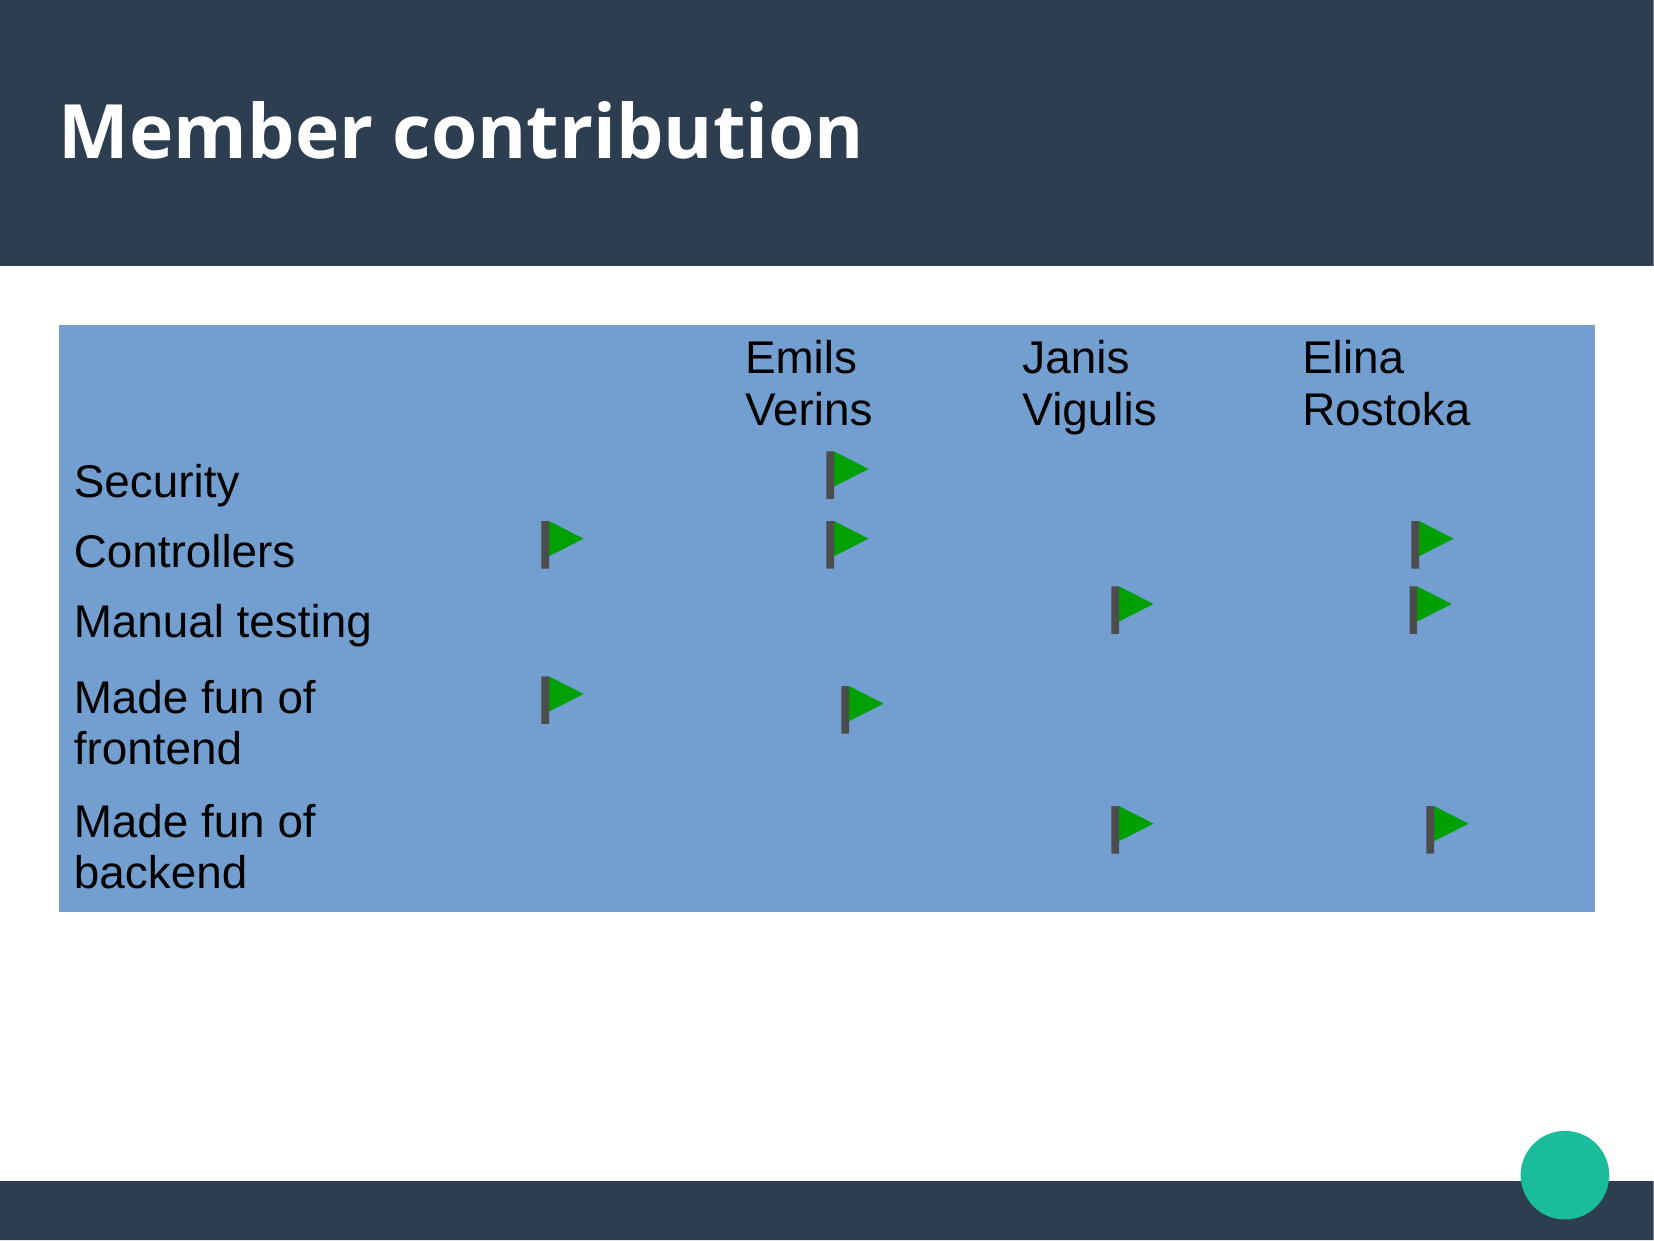

# Member contribution
| | | Emils Verins | Janis Vigulis | Elina Rostoka |
| --- | --- | --- | --- | --- |
| Security | | | | |
| Controllers | | | | |
| Manual testing | | | | |
| Made fun of frontend | | | | |
| Made fun of backend | | | | |